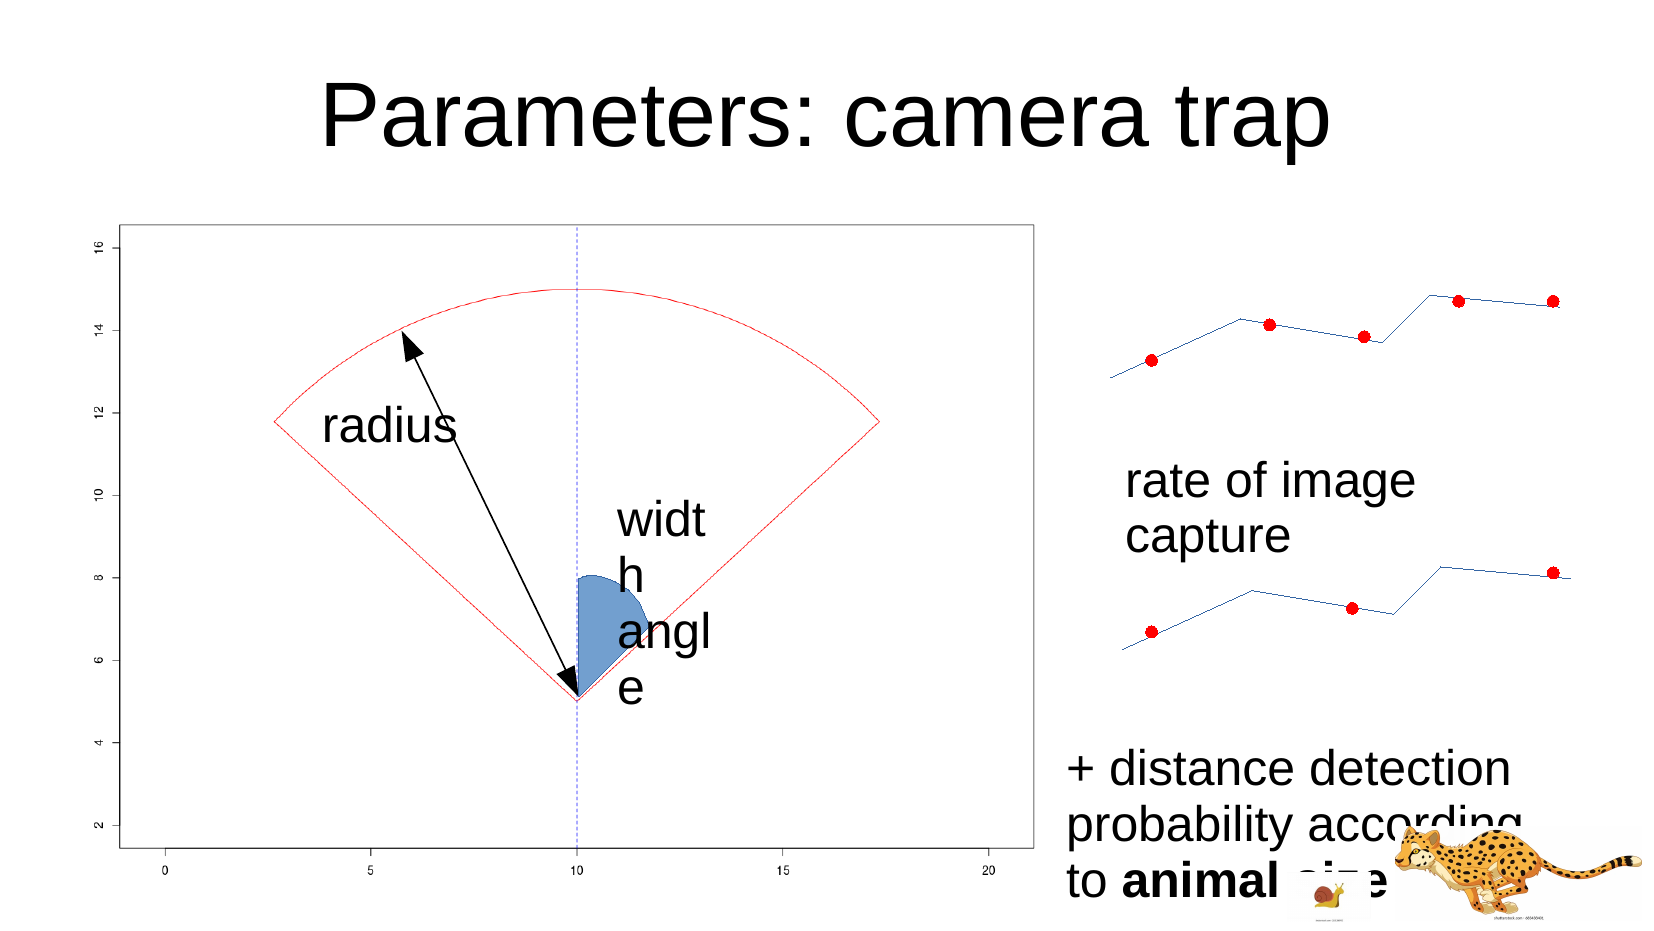

# Parameters: camera trap
radius
rate of image capture
width angle
+ distance detection probability according to animal size